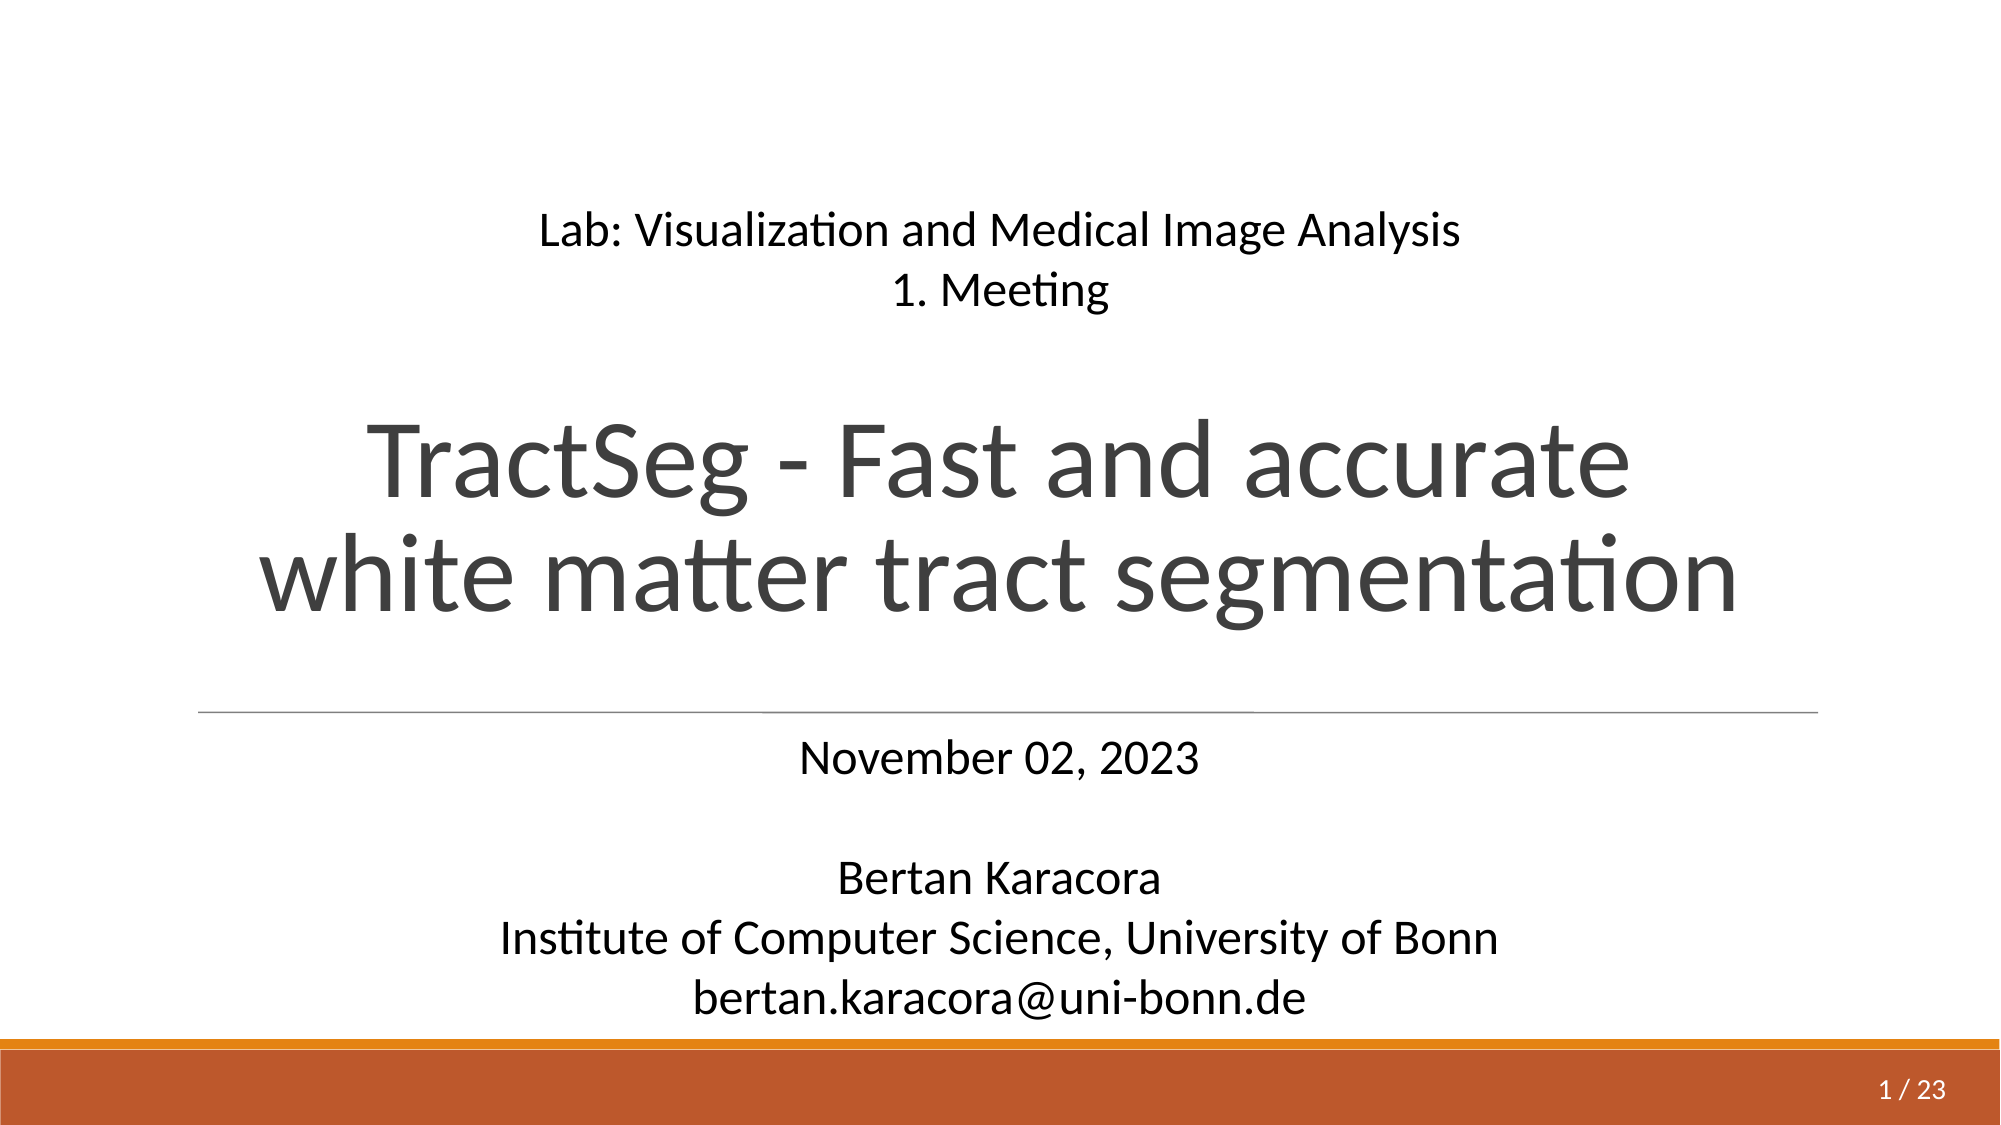

Lab: Visualization and Medical Image Analysis
1. Meeting
TractSeg - Fast and accurate
white matter tract segmentation
November 02, 2023
Bertan Karacora
Institute of Computer Science, University of Bonn
bertan.karacora@uni-bonn.de